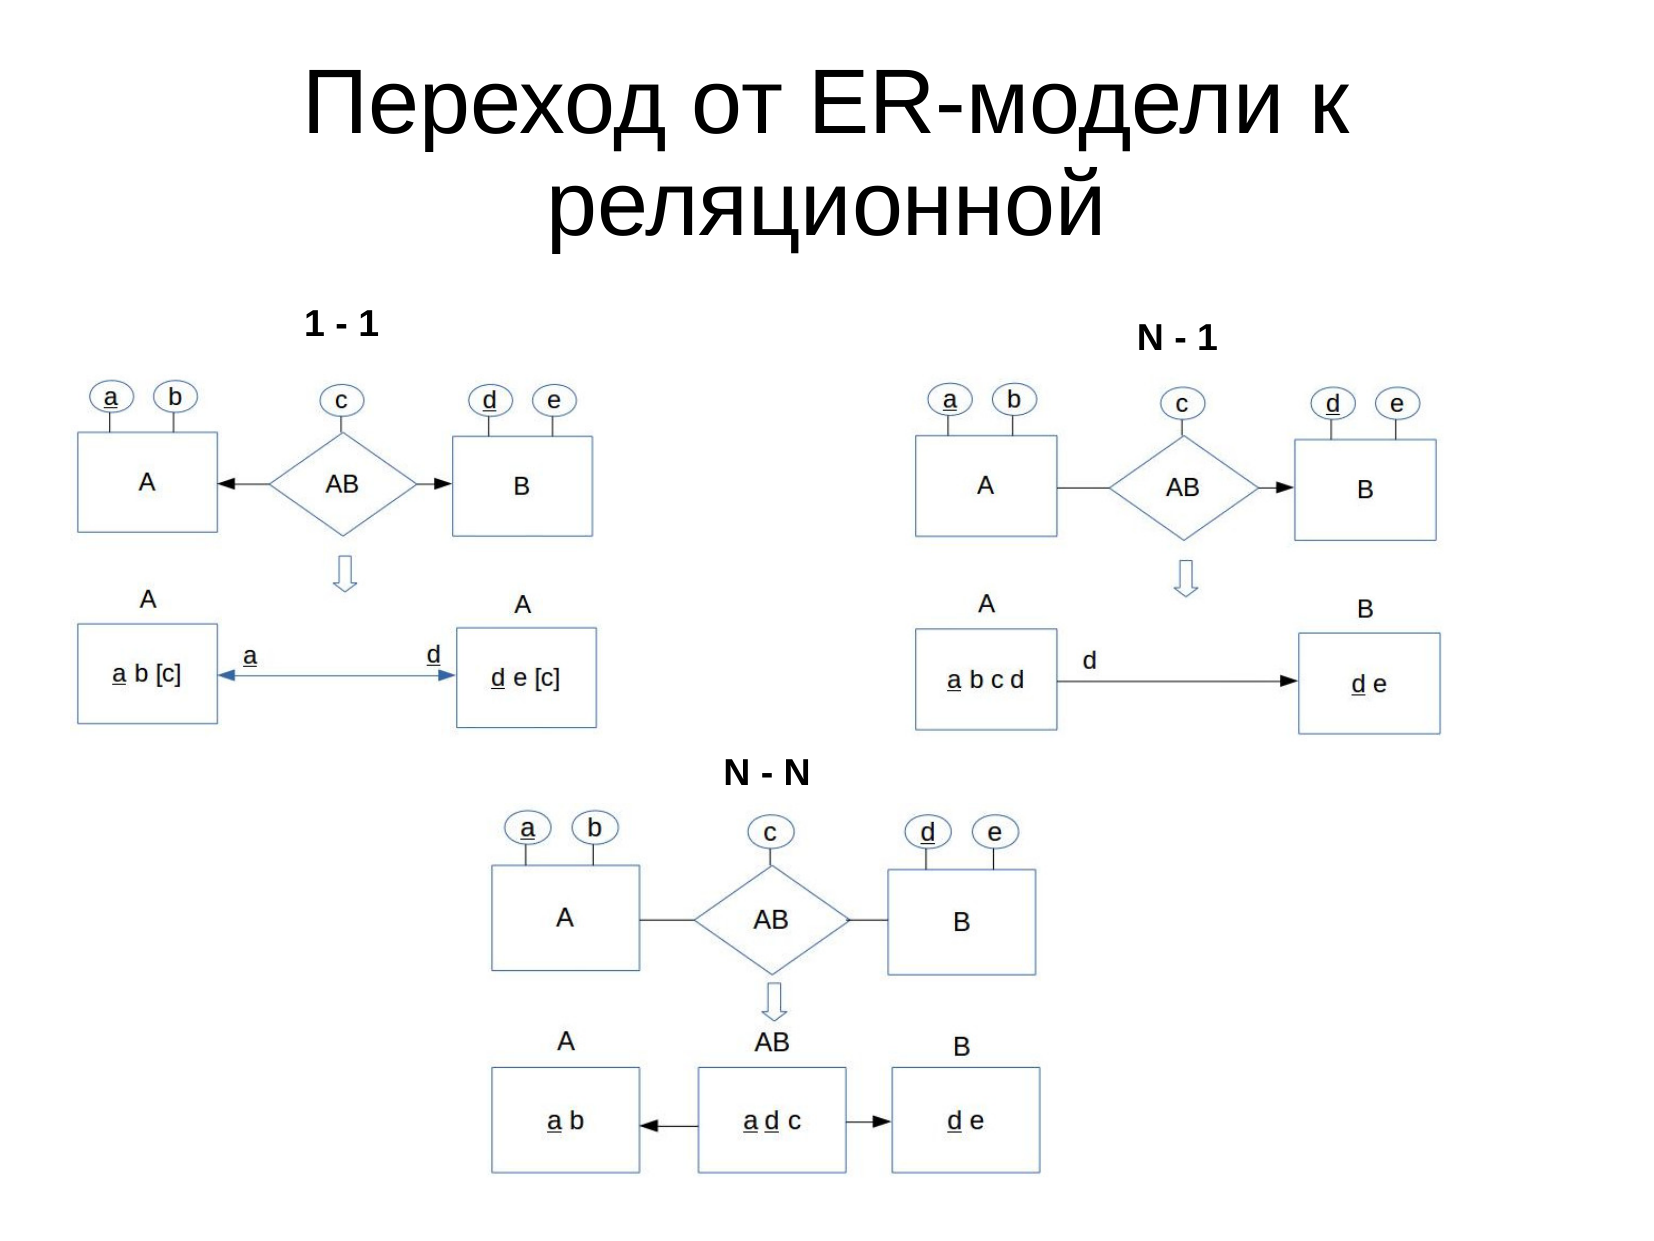

# Переход от ER-модели к реляционной
1 - 1
N - 1
N - N